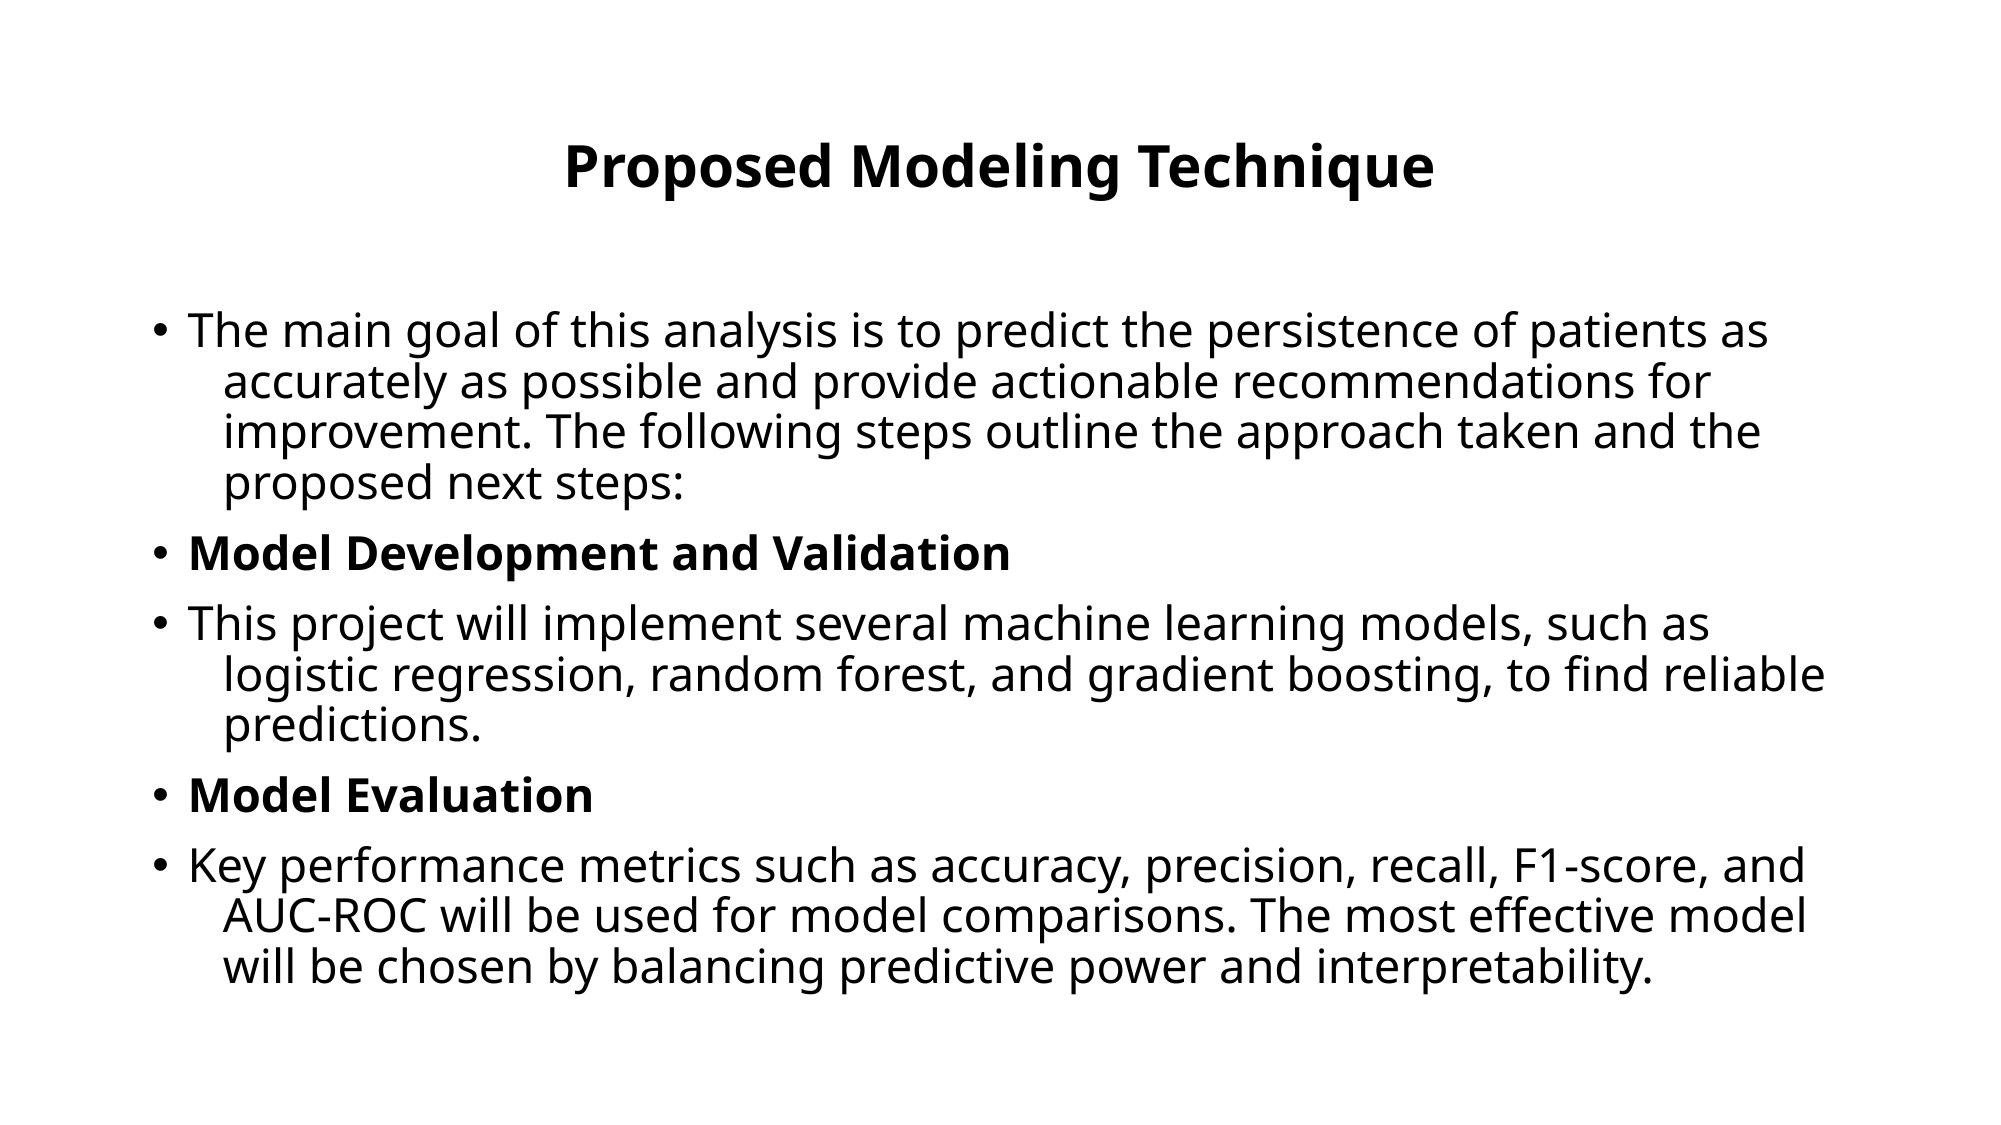

# Proposed Modeling Technique
The main goal of this analysis is to predict the persistence of patients as accurately as possible and provide actionable recommendations for improvement. The following steps outline the approach taken and the proposed next steps:
Model Development and Validation
This project will implement several machine learning models, such as logistic regression, random forest, and gradient boosting, to find reliable predictions.
Model Evaluation
Key performance metrics such as accuracy, precision, recall, F1-score, and AUC-ROC will be used for model comparisons. The most effective model will be chosen by balancing predictive power and interpretability.